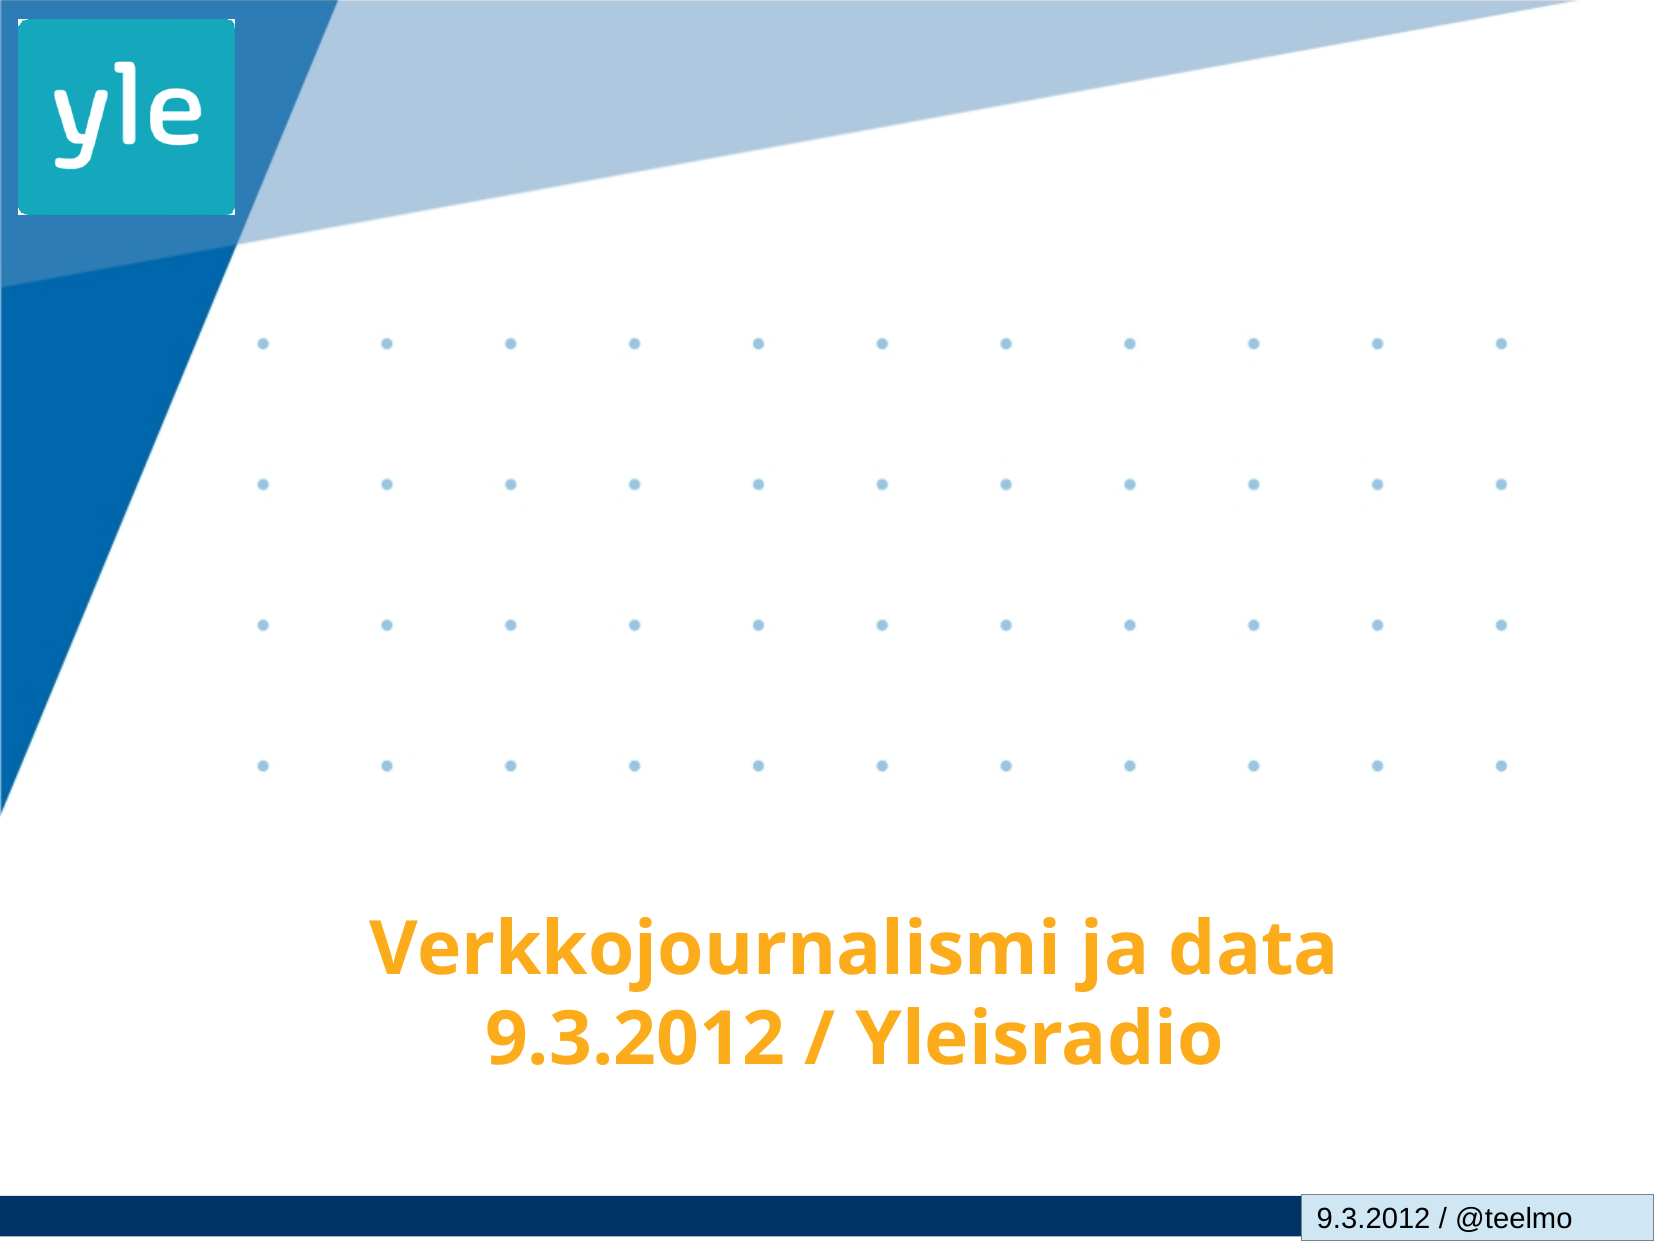

# Verkkojournalismi ja data 9.3.2012 / Yleisradio
9.3.2012 / @teelmo